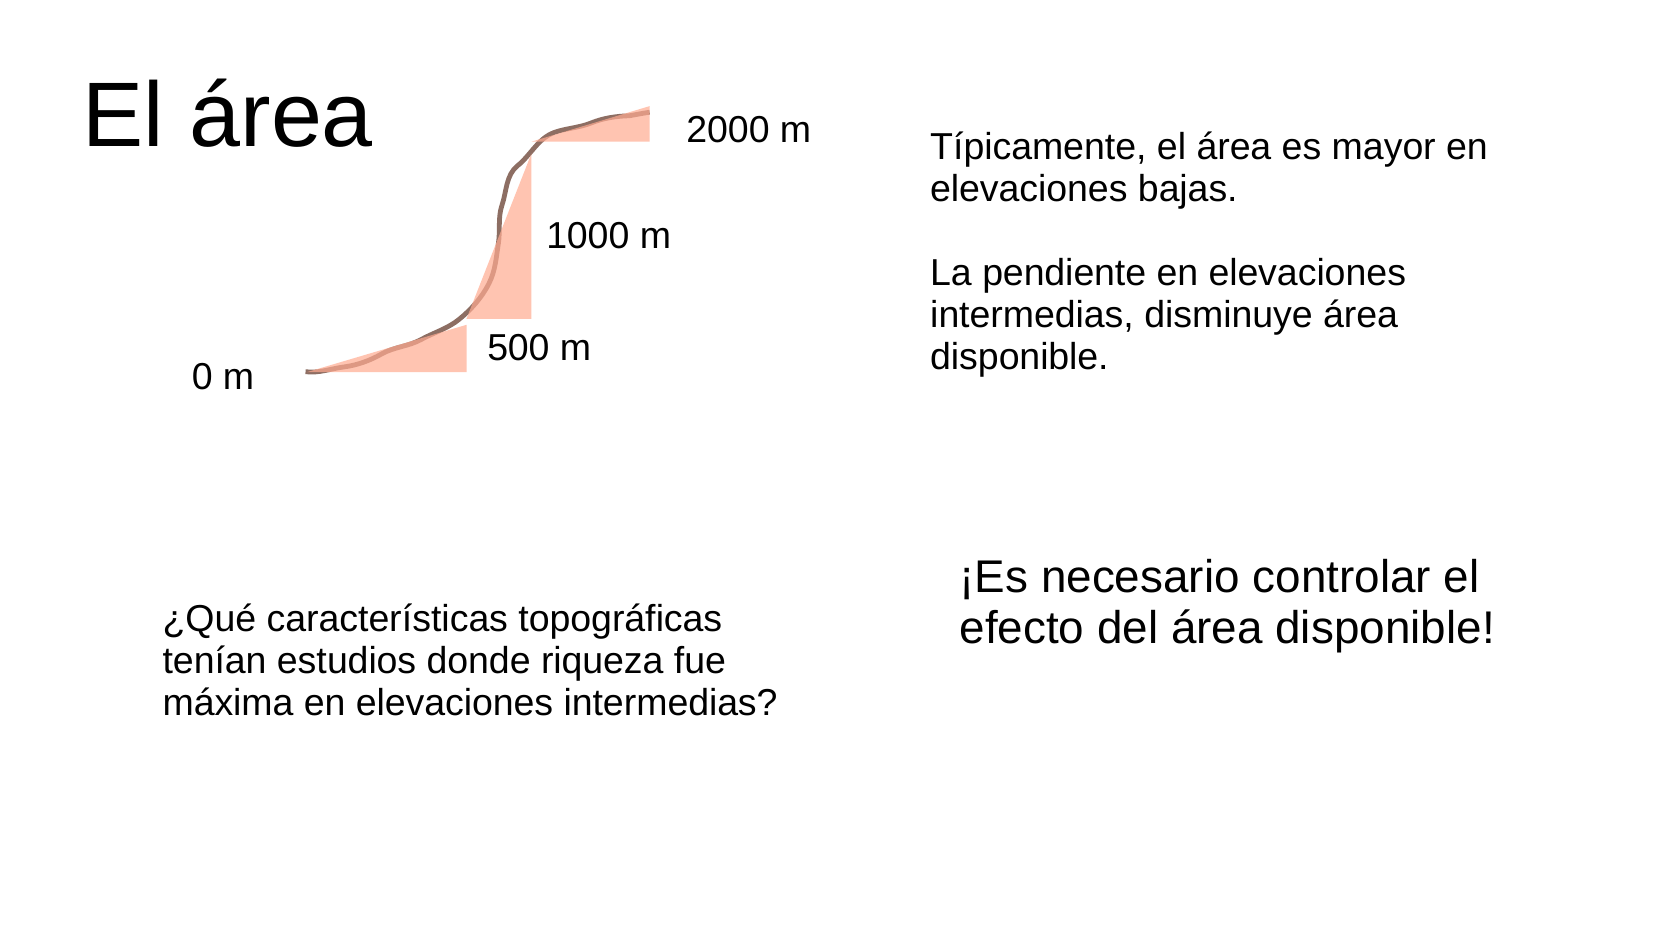

# El área
2000 m
Típicamente, el área es mayor en elevaciones bajas.
La pendiente en elevaciones intermedias, disminuye área disponible.
1000 m
500 m
0 m
¡Es necesario controlar el efecto del área disponible!
¿Qué características topográficas tenían estudios donde riqueza fue máxima en elevaciones intermedias?